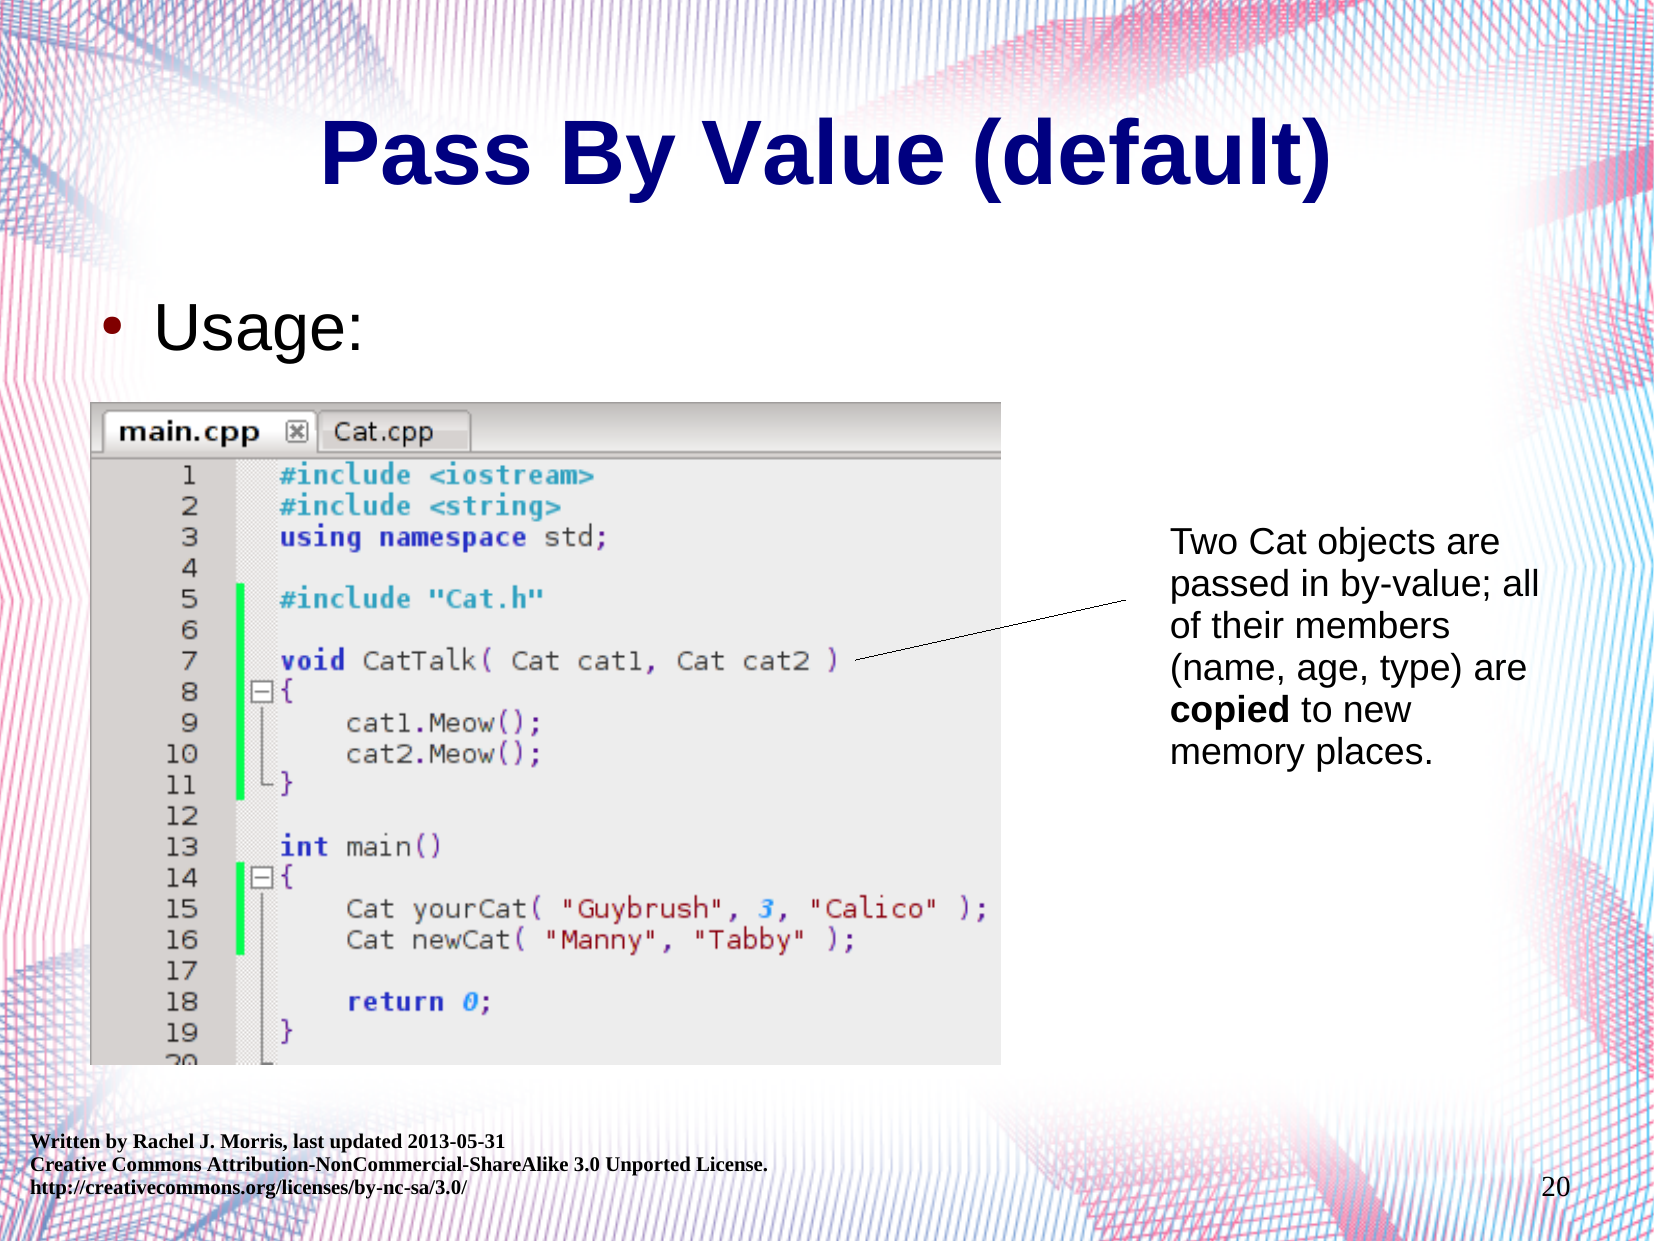

# Pass By Value (default)
Usage:
Two Cat objects are passed in by-value; all of their members (name, age, type) are copied to new memory places.
20